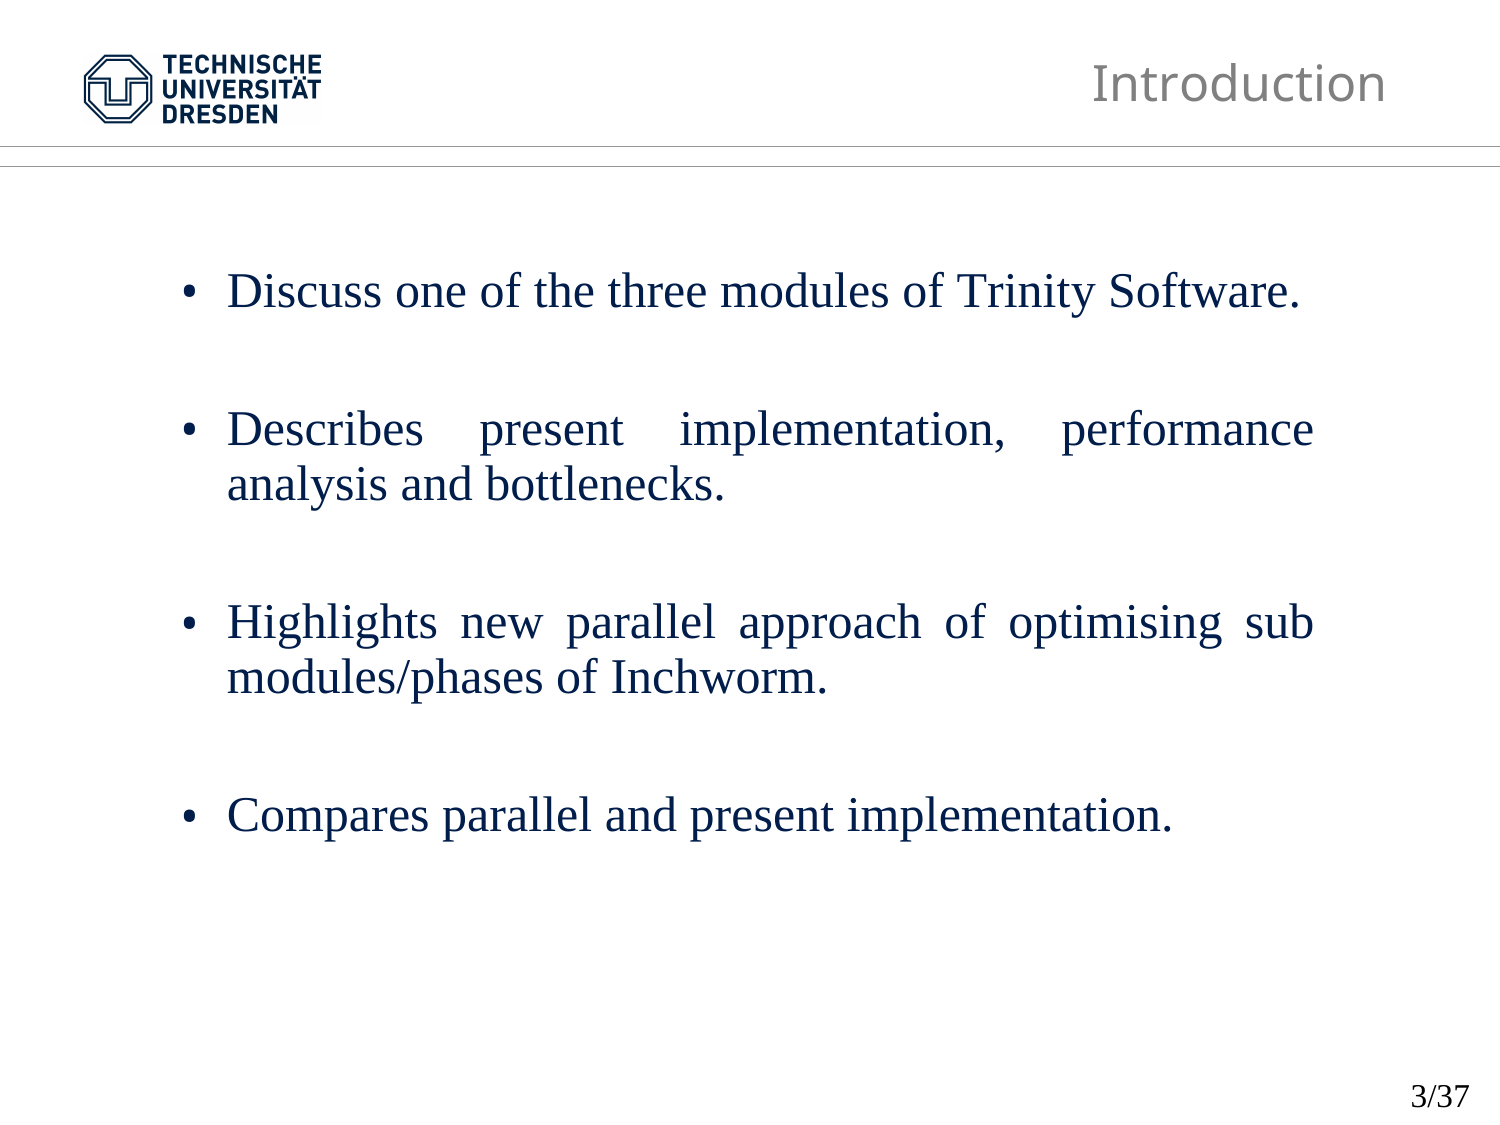

# Introduction
Discuss one of the three modules of Trinity Software.
Describes present implementation, performance analysis and bottlenecks.
Highlights new parallel approach of optimising sub modules/phases of Inchworm.
Compares parallel and present implementation.
3